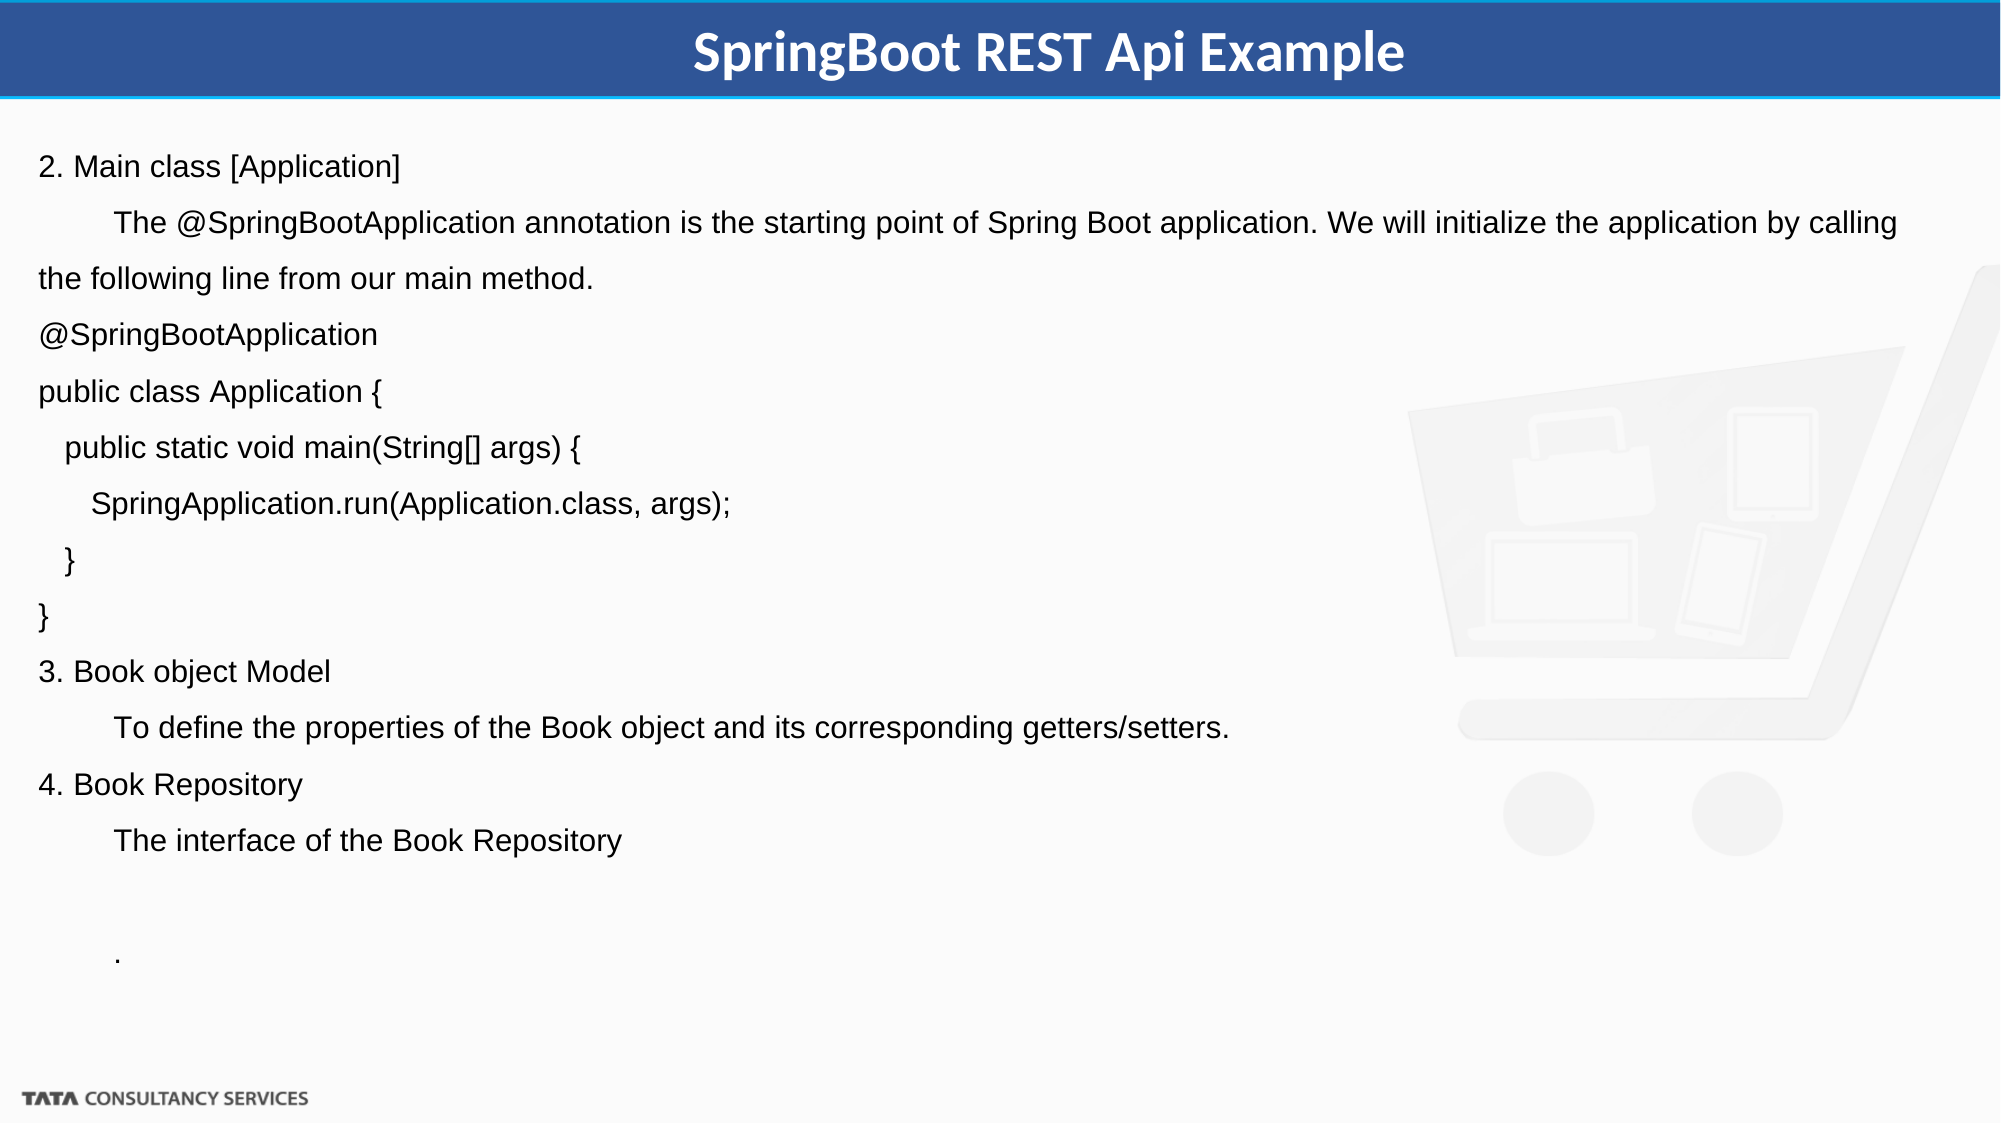

SpringBoot REST Api Example
2. Main class [Application]
	The @SpringBootApplication annotation is the starting point of Spring Boot application. We will initialize the application by calling the following line from our main method.
@SpringBootApplication
public class Application {
 public static void main(String[] args) {
 SpringApplication.run(Application.class, args);
 }
}
3. Book object Model
	To define the properties of the Book object and its corresponding getters/setters.
4. Book Repository
	The interface of the Book Repository
	.